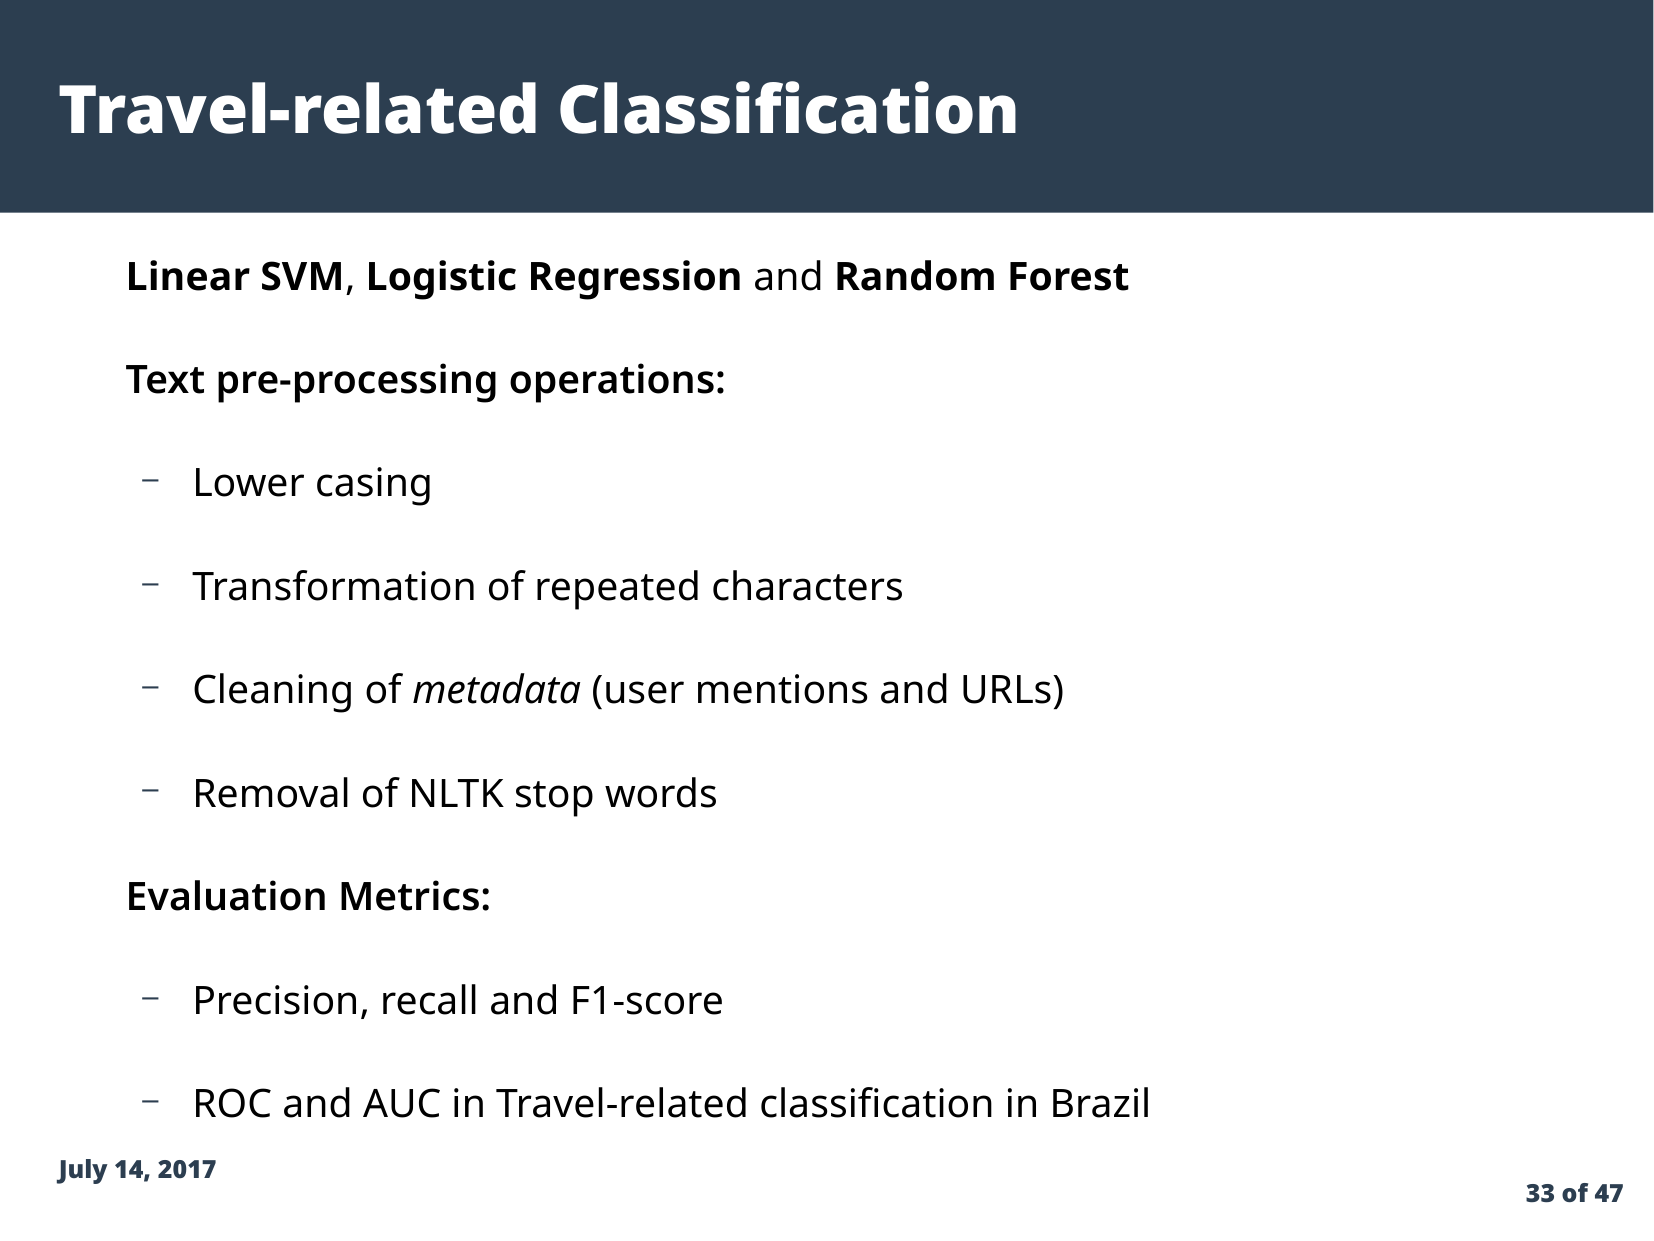

# Travel-related Classification
Linear SVM, Logistic Regression and Random Forest
Text pre-processing operations:
Lower casing
Transformation of repeated characters
Cleaning of metadata (user mentions and URLs)
Removal of NLTK stop words
Evaluation Metrics:
Precision, recall and F1-score
ROC and AUC in Travel-related classification in Brazil
July 14, 2017
33